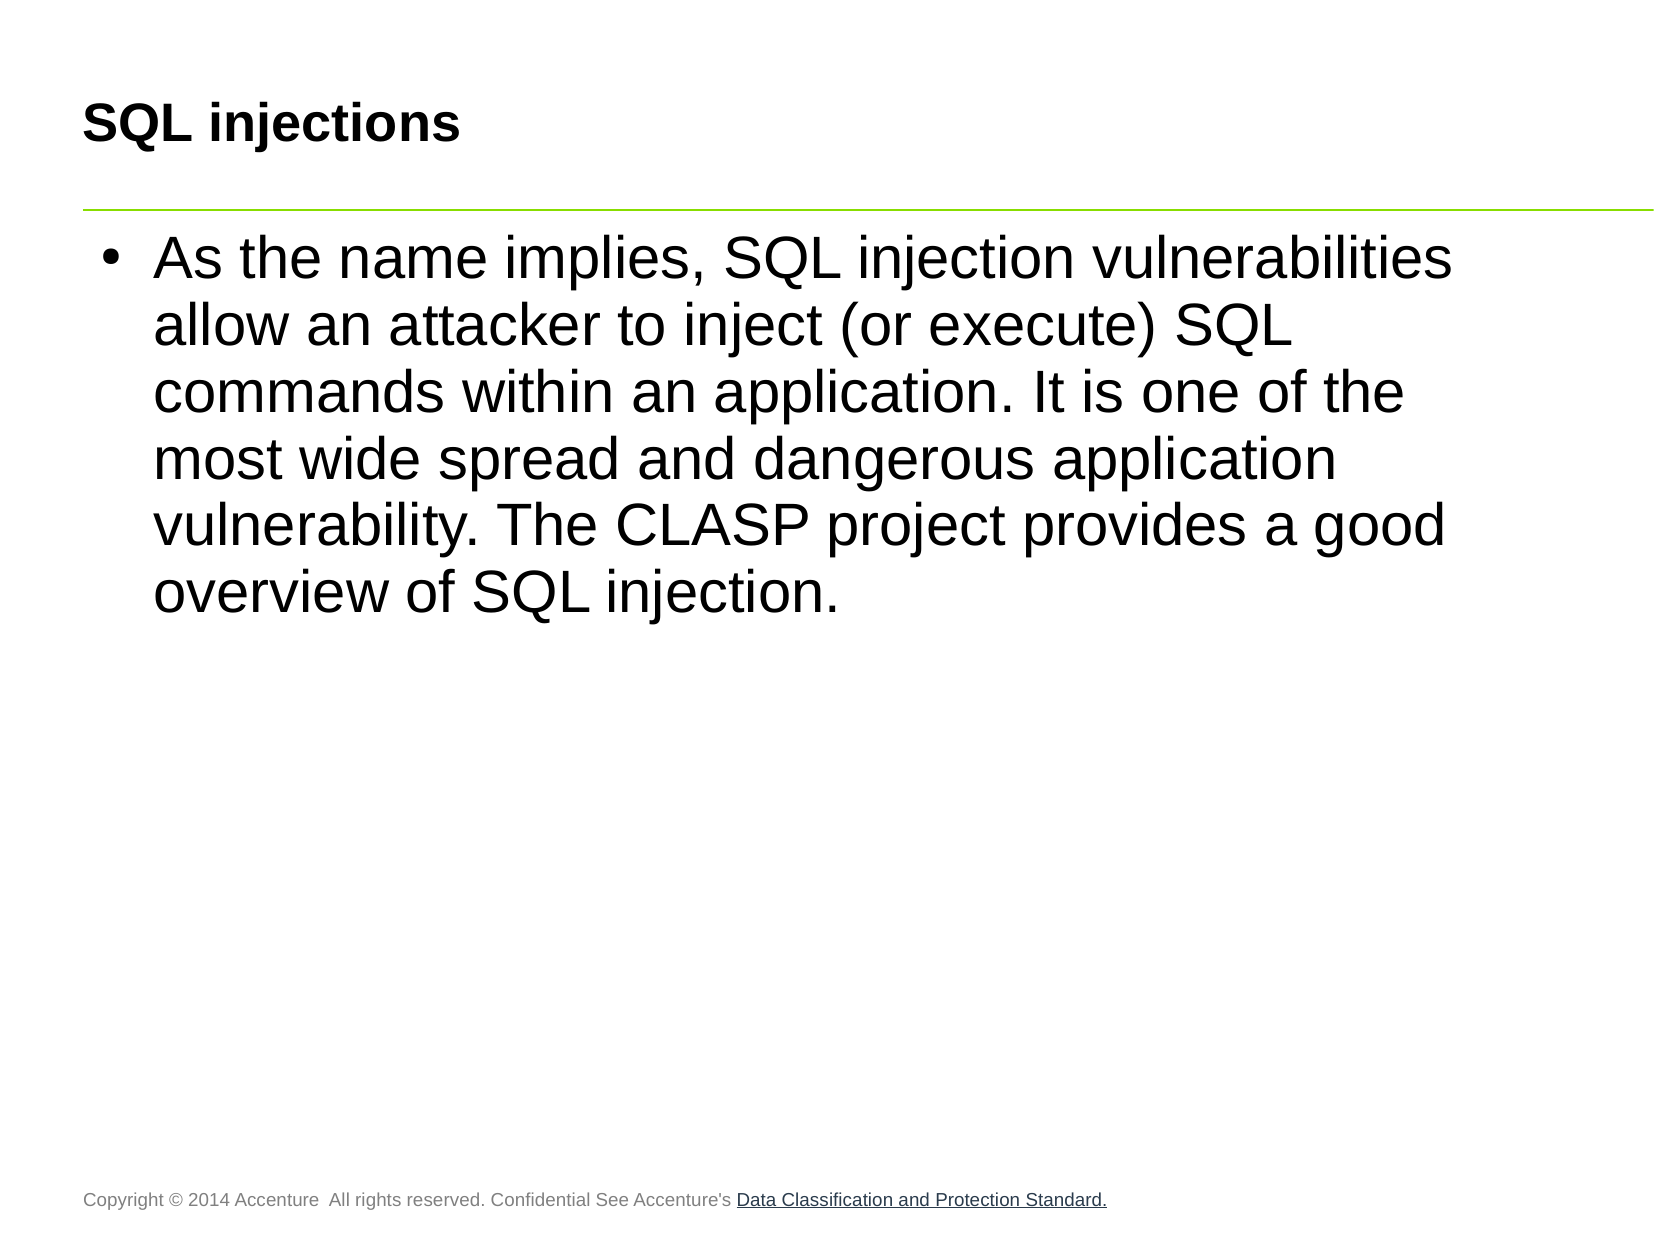

# SQL injections
As the name implies, SQL injection vulnerabilities allow an attacker to inject (or execute) SQL commands within an application. It is one of the most wide spread and dangerous application vulnerability. The CLASP project provides a good overview of SQL injection.